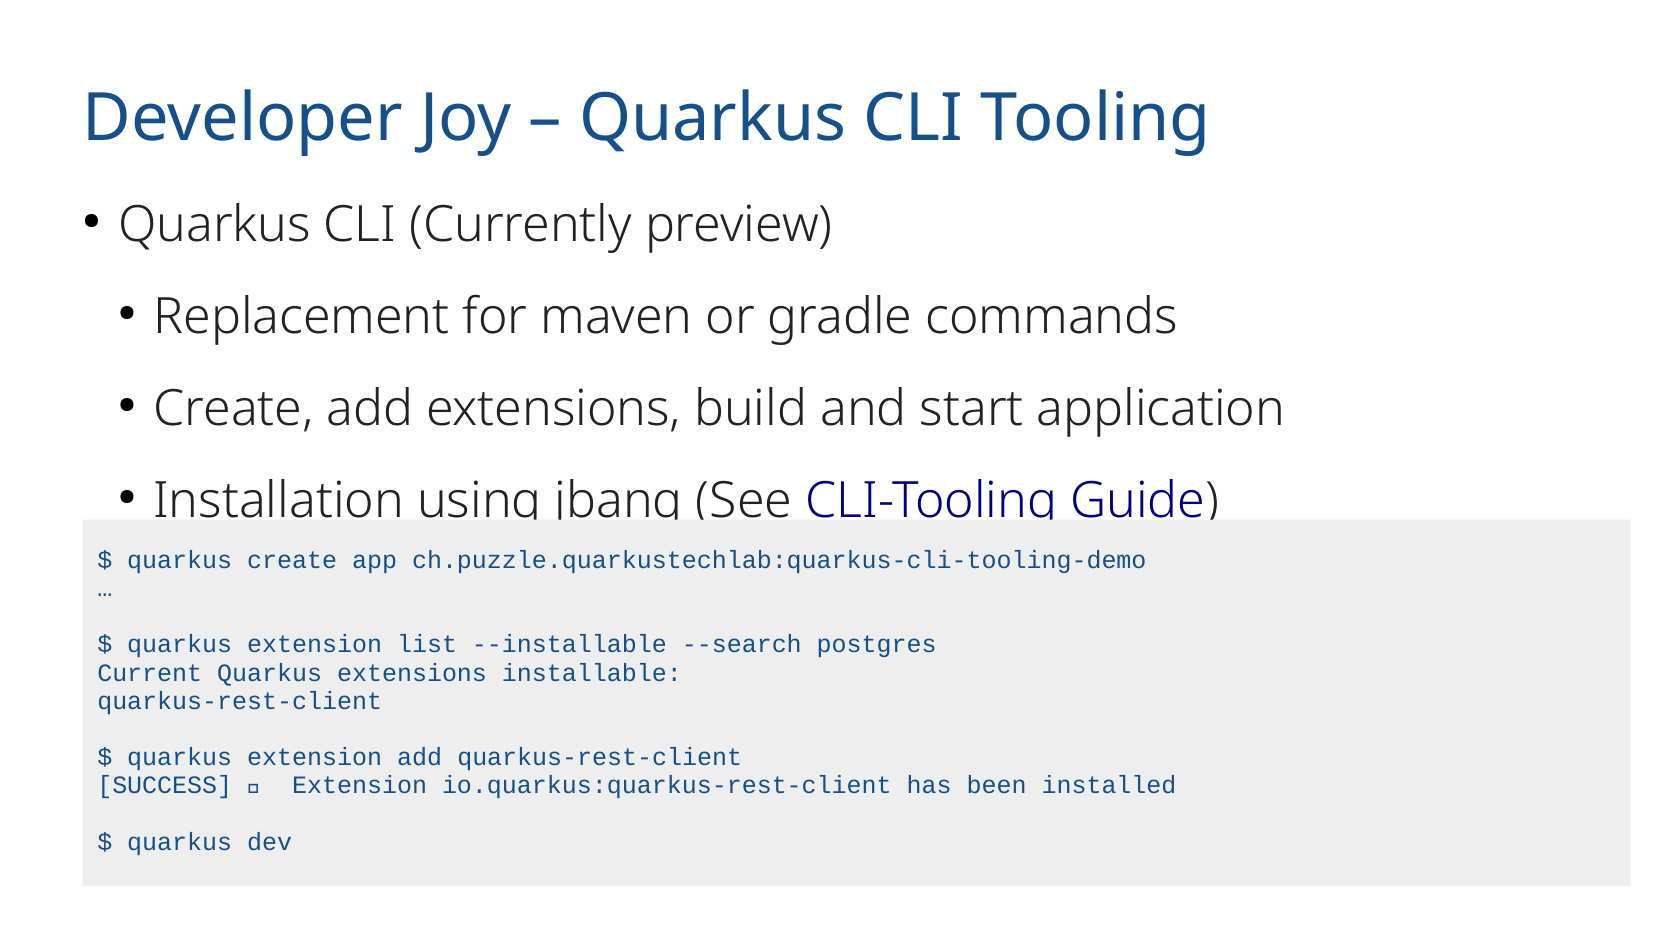

# Developer Joy – Quarkus CLI Tooling
Quarkus CLI (Currently preview)
Replacement for maven or gradle commands
Create, add extensions, build and start application
Installation using jbang (See CLI-Tooling Guide)
$ quarkus create app ch.puzzle.quarkustechlab:quarkus-cli-tooling-demo
…
$ quarkus extension list --installable --search postgres
Current Quarkus extensions installable:
quarkus-rest-client
$ quarkus extension add quarkus-rest-client
[SUCCESS] ✅ Extension io.quarkus:quarkus-rest-client has been installed
$ quarkus dev